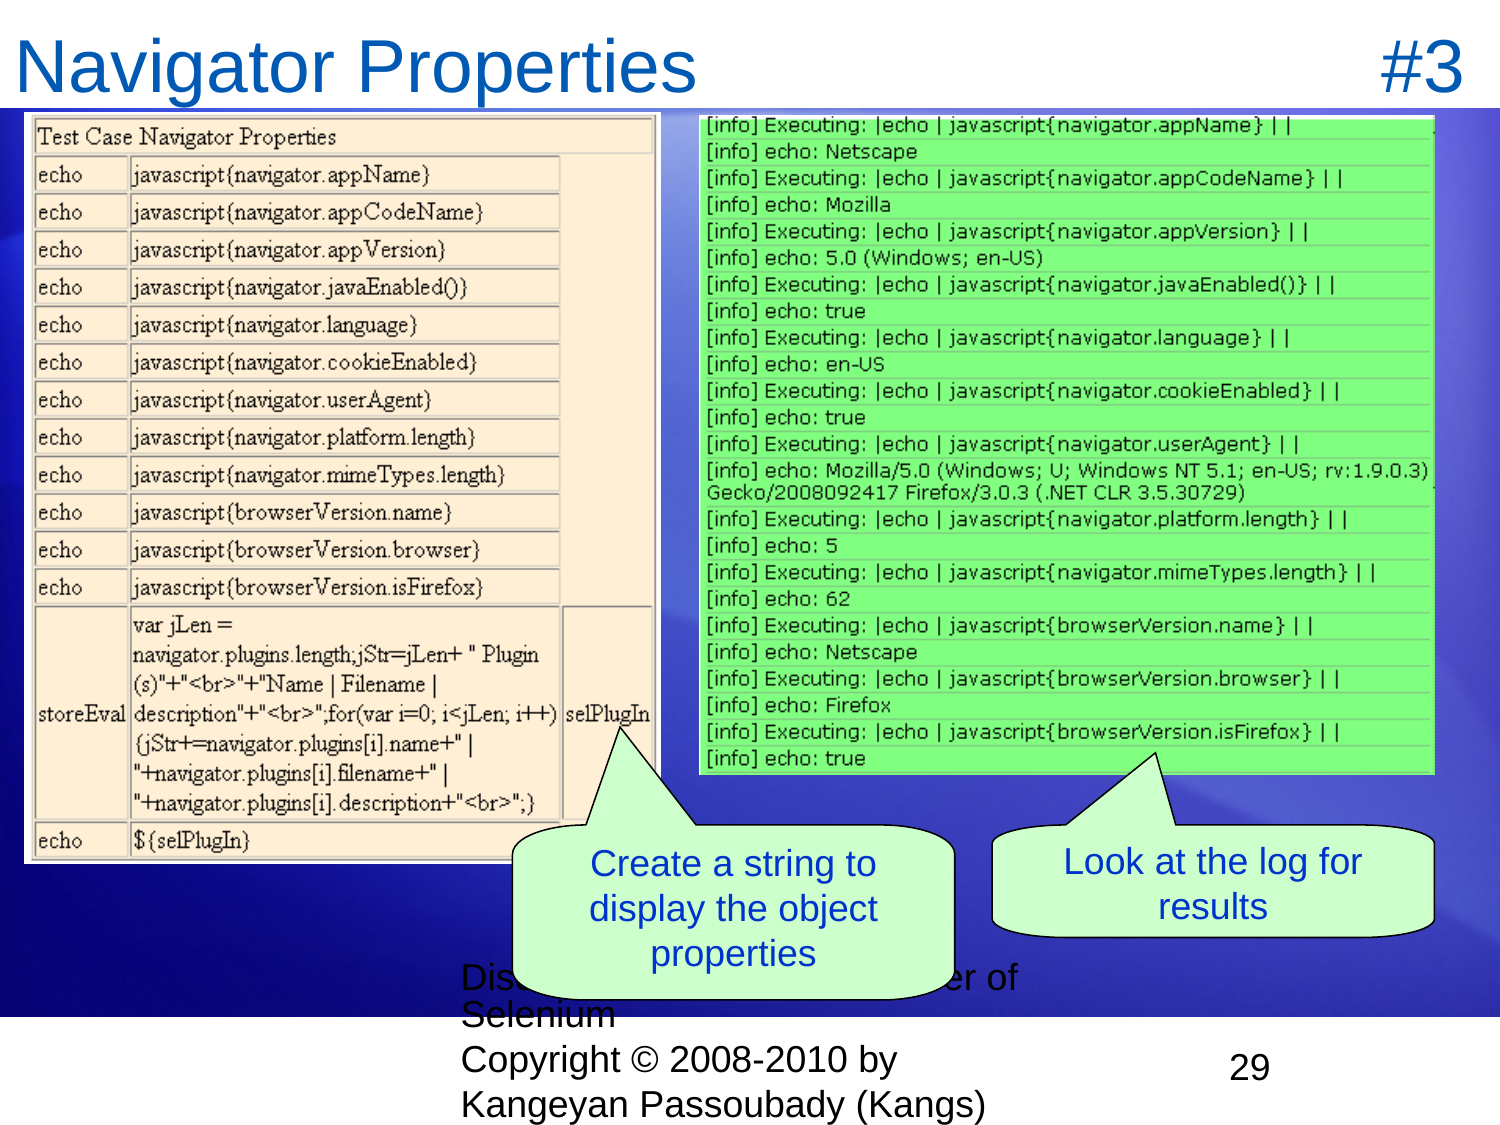

# Navigator Properties #3
Create a string to display the object properties
Look at the log for results
Discover the automating power of Selenium
29